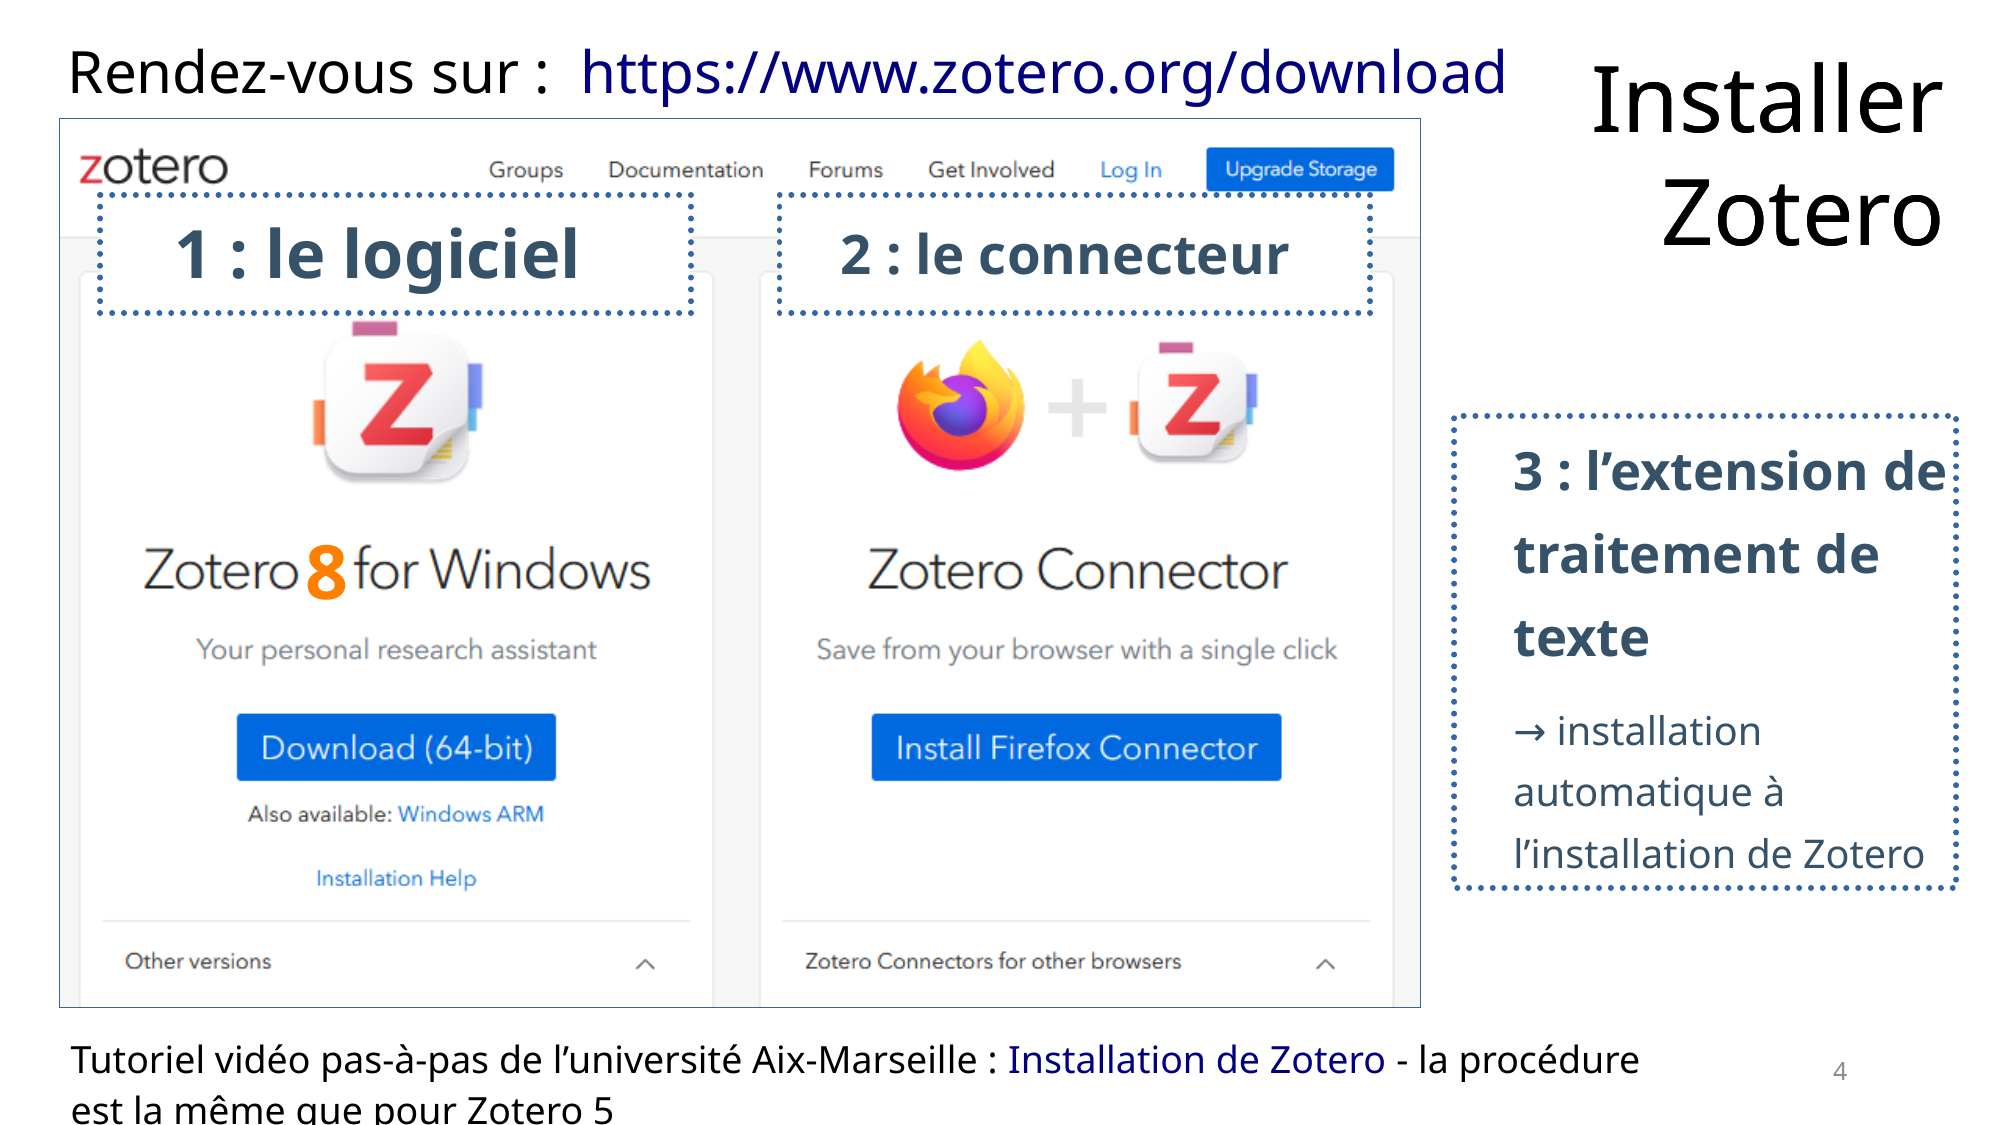

Rendez-vous sur : https://www.zotero.org/download
# Installer Zotero
Installer Zotero
1 : le logiciel
2 : le connecteur
3 : l’extension de traitement de texte
→ installation automatique à l’installation de Zotero
8
Tutoriel vidéo pas-à-pas de l’université Aix-Marseille : Installation de Zotero - la procédure est la même que pour Zotero 5
4